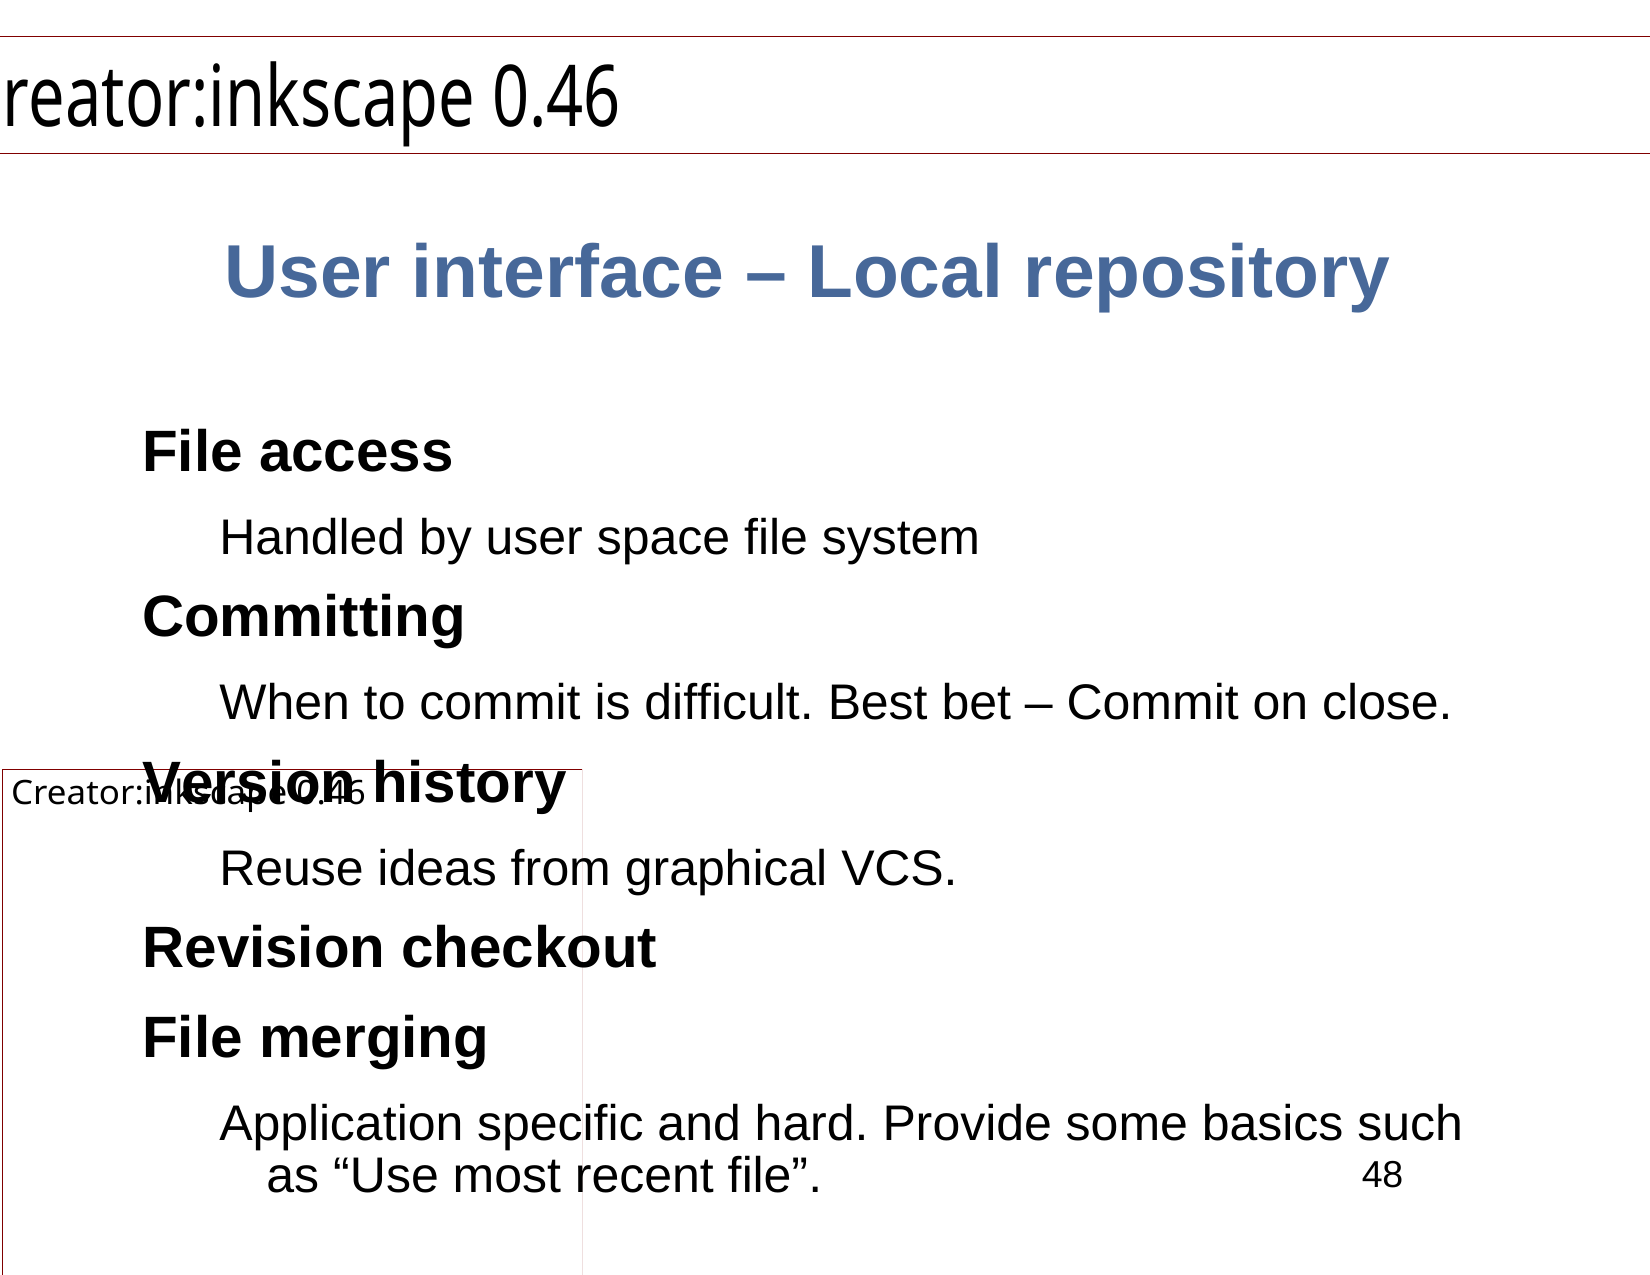

# User interface – Local repository
File access
Handled by user space file system
Committing
When to commit is difficult. Best bet – Commit on close.
Version history
Reuse ideas from graphical VCS.
Revision checkout
File merging
Application specific and hard. Provide some basics such as “Use most recent file”.